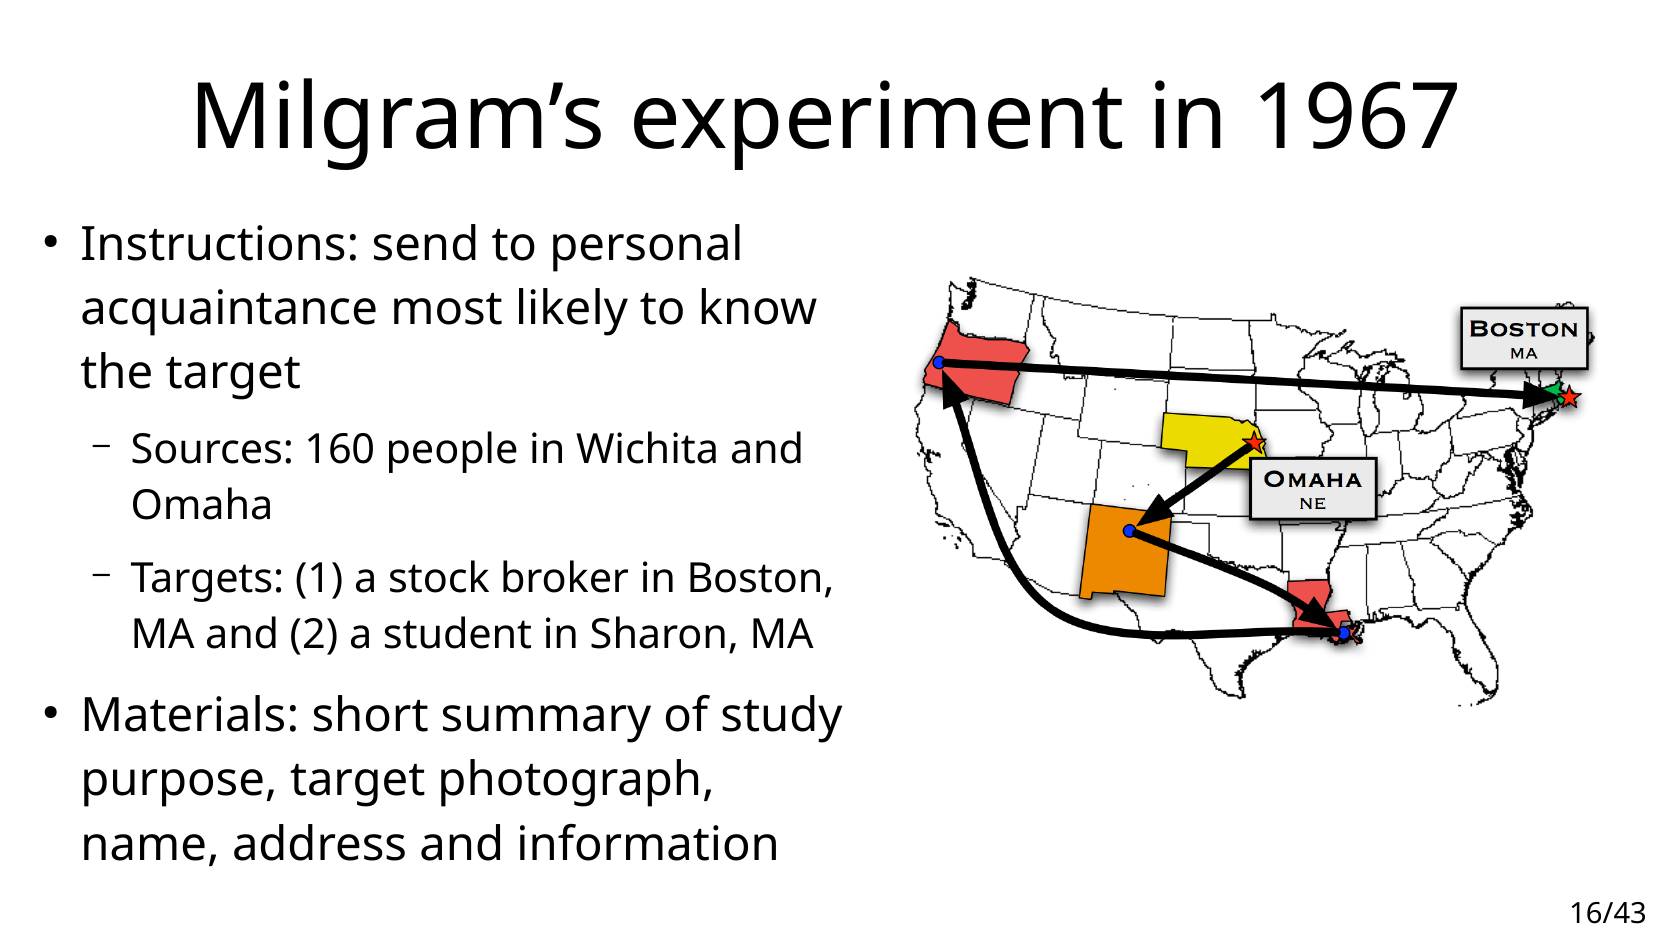

# Milgram’s experiment in 1967
Instructions: send to personal acquaintance most likely to know the target
Sources: 160 people in Wichita and Omaha
Targets: (1) a stock broker in Boston, MA and (2) a student in Sharon, MA
Materials: short summary of study purpose, target photograph, name, address and information
16